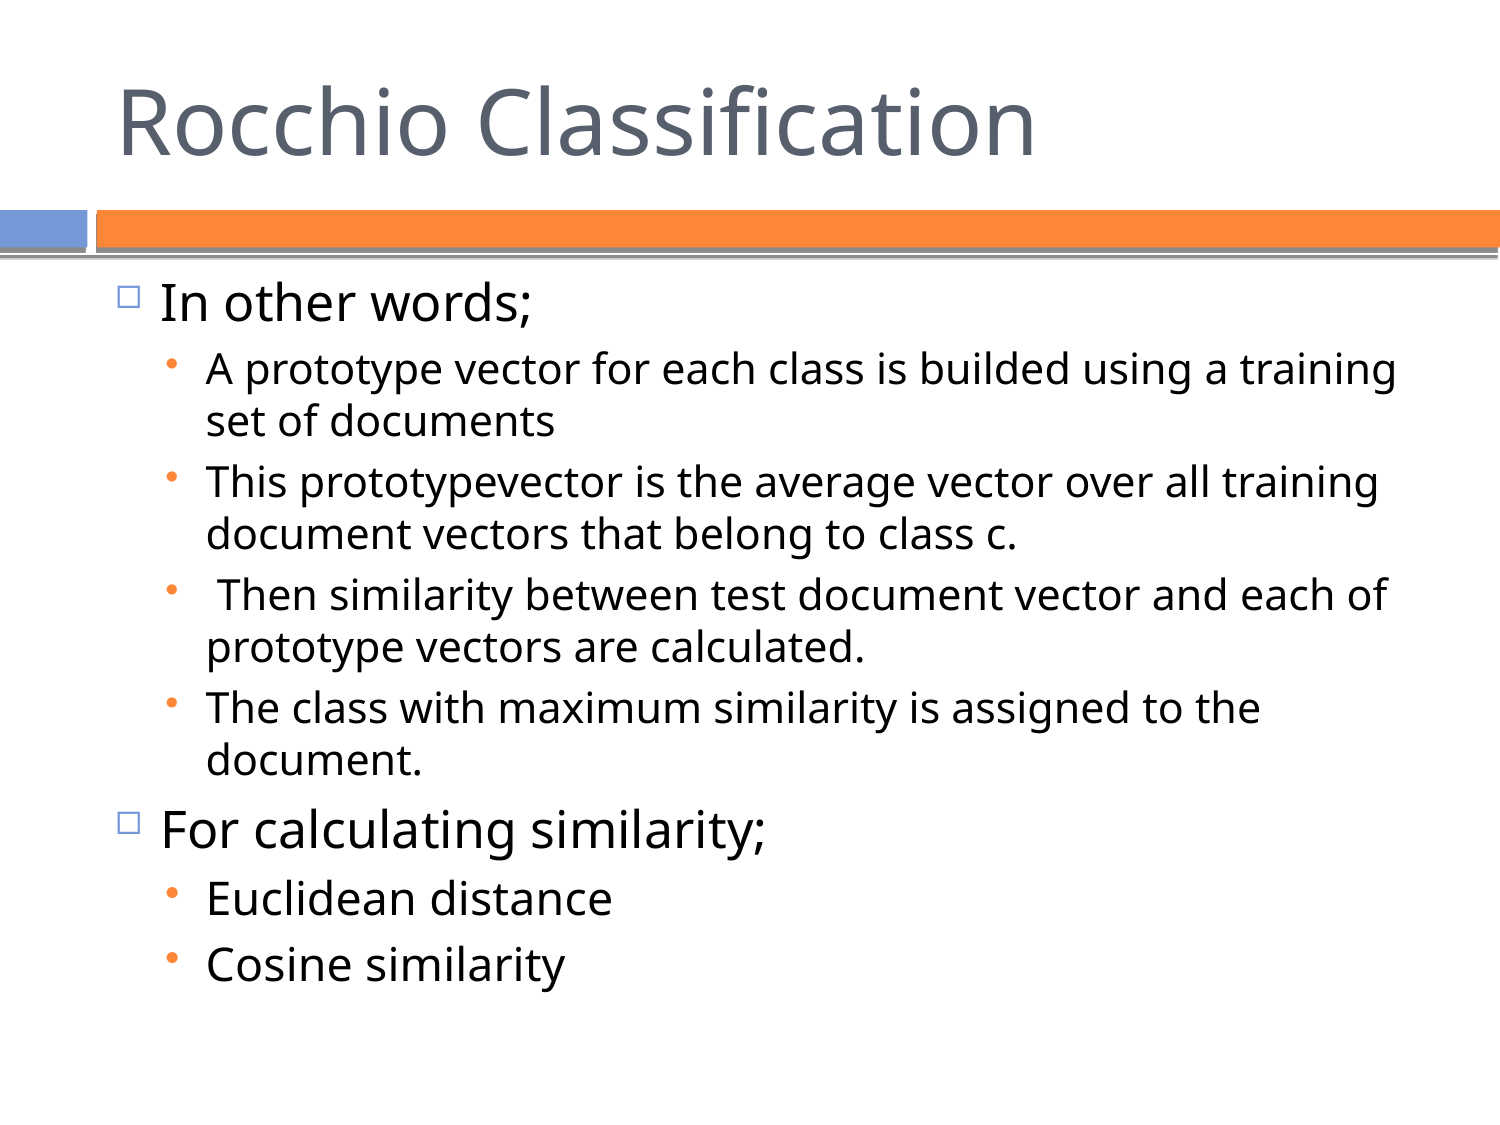

# Rocchio Classification
In other words;
A prototype vector for each class is builded using a training set of documents
This prototypevector is the average vector over all training document vectors that belong to class c.
 Then similarity between test document vector and each of prototype vectors are calculated.
The class with maximum similarity is assigned to the document.
For calculating similarity;
Euclidean distance
Cosine similarity